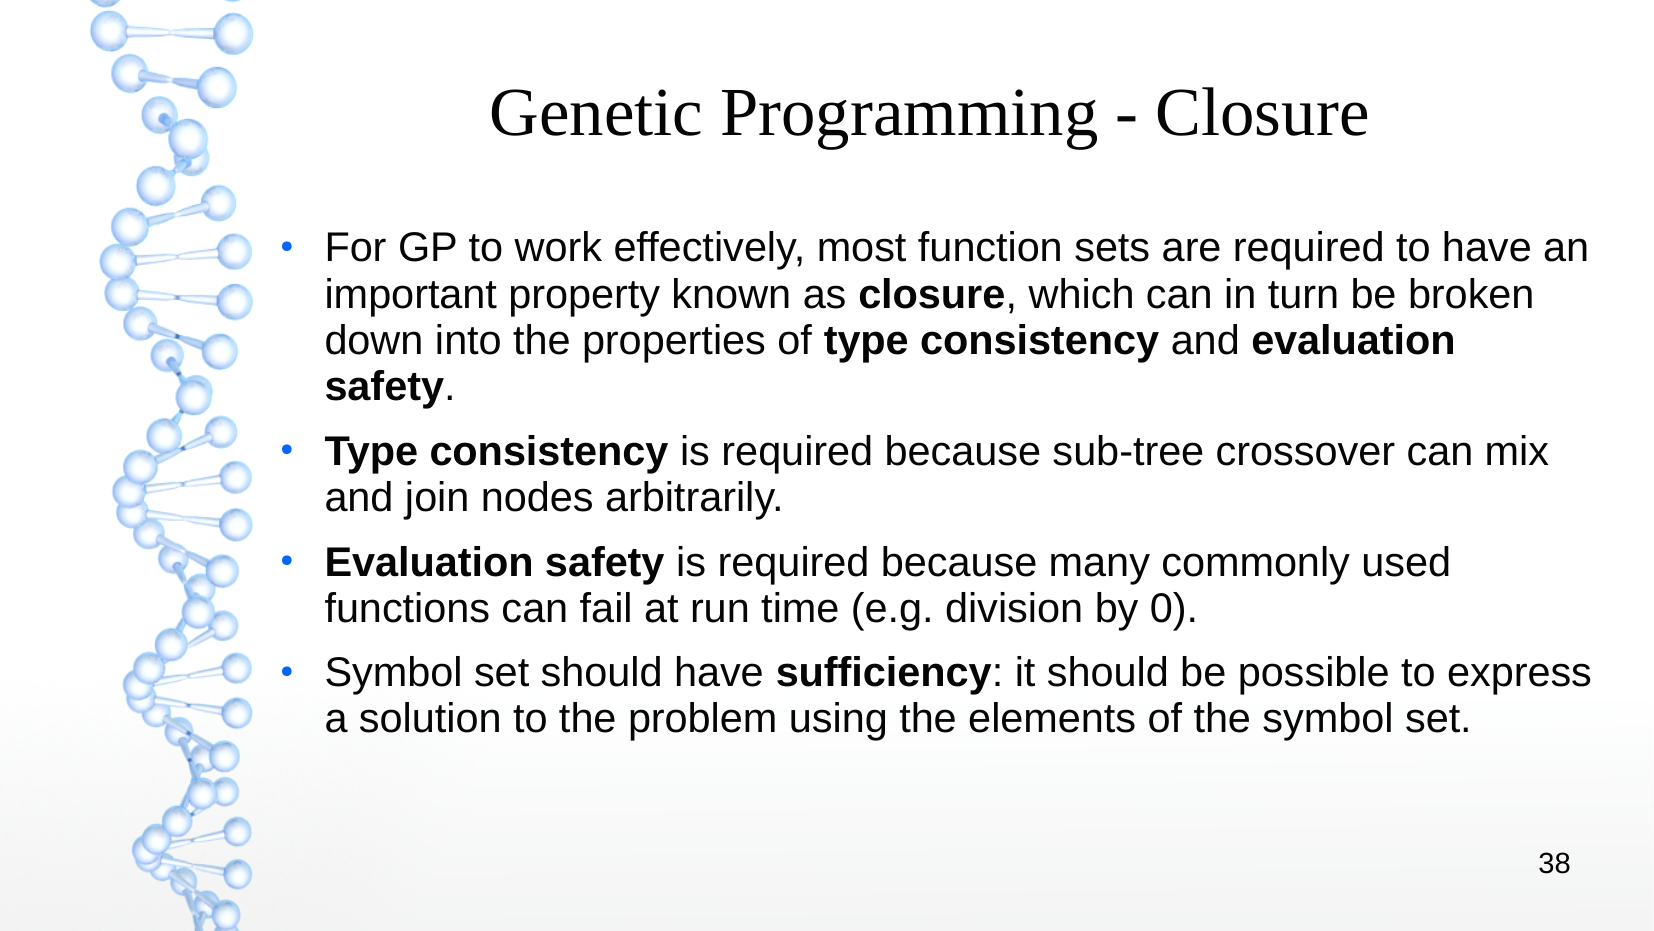

# Genetic Programming - Closure
For GP to work effectively, most function sets are required to have an important property known as closure, which can in turn be broken down into the properties of type consistency and evaluation safety.
Type consistency is required because sub-tree crossover can mix and join nodes arbitrarily.
Evaluation safety is required because many commonly used functions can fail at run time (e.g. division by 0).
Symbol set should have sufficiency: it should be possible to express a solution to the problem using the elements of the symbol set.
38